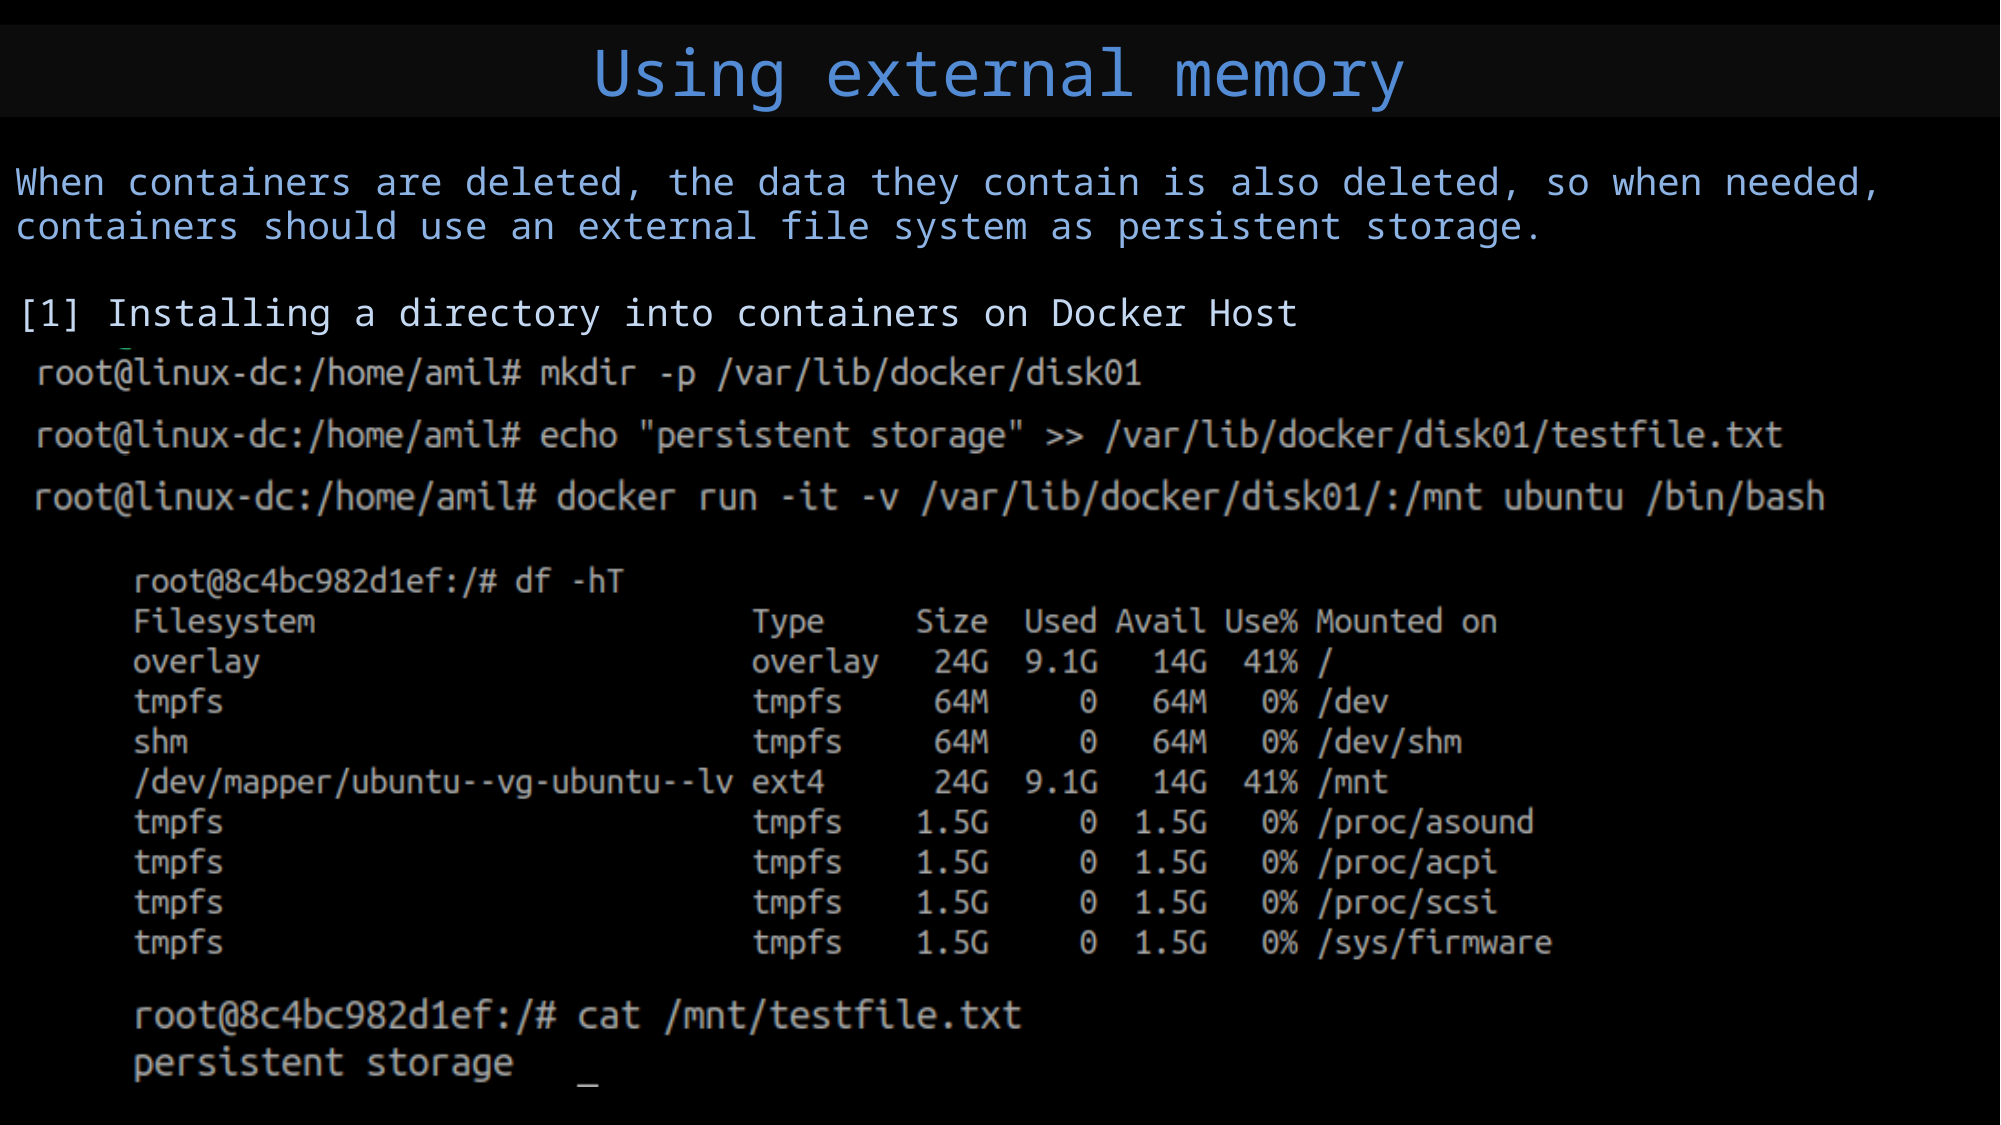

Using external memory
When containers are deleted, the data they contain is also deleted, so when needed, containers should use an external file system as persistent storage.
[1] Installing a directory into containers on Docker Host